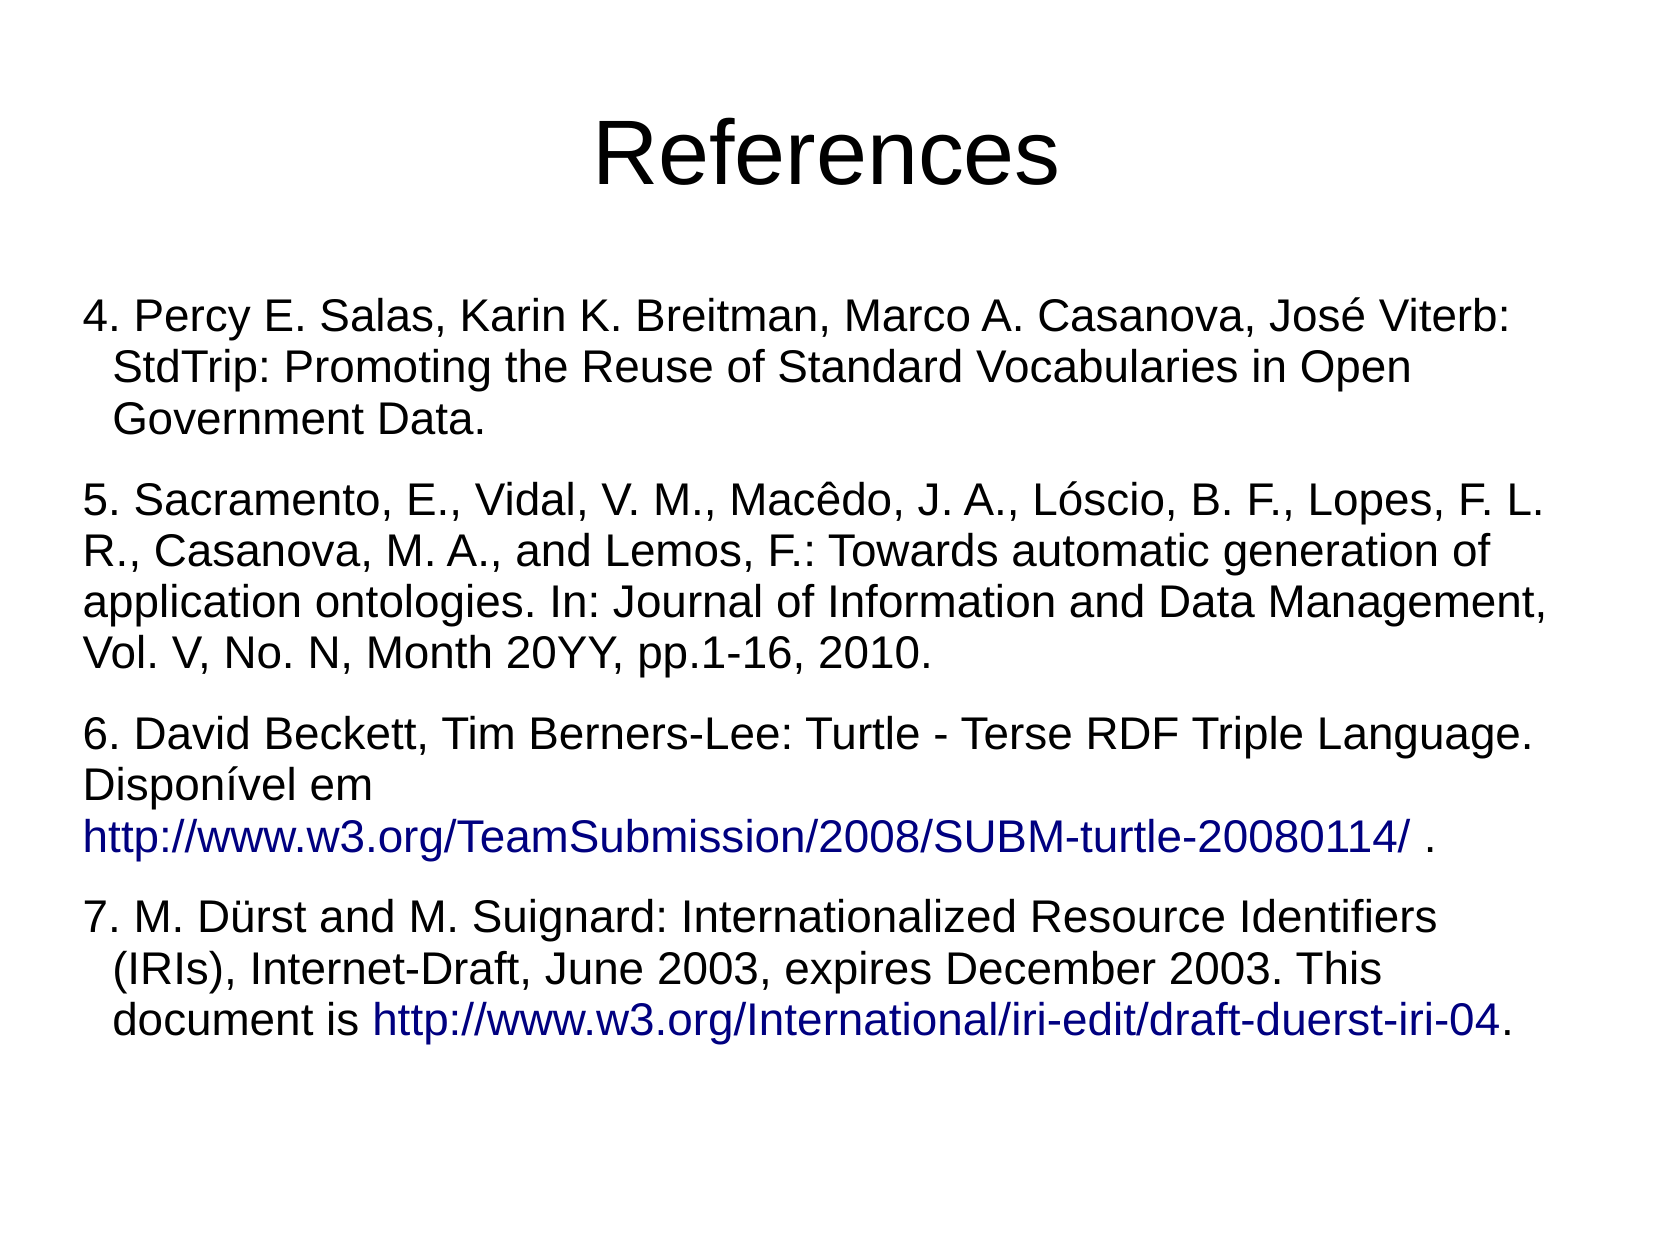

# References
4. Percy E. Salas, Karin K. Breitman, Marco A. Casanova, José Viterb: StdTrip: Promoting the Reuse of Standard Vocabularies in Open Government Data.
5. Sacramento, E., Vidal, V. M., Macêdo, J. A., Lóscio, B. F., Lopes, F. L. R., Casanova, M. A., and Lemos, F.: Towards automatic generation of application ontologies. In: Journal of Information and Data Management, Vol. V, No. N, Month 20YY, pp.1-16, 2010.
6. David Beckett, Tim Berners-Lee: Turtle - Terse RDF Triple Language. Disponível em http://www.w3.org/TeamSubmission/2008/SUBM-turtle-20080114/ .
7. M. Dürst and M. Suignard: Internationalized Resource Identifiers (IRIs), Internet-Draft, June 2003, expires December 2003. This document is http://www.w3.org/International/iri-edit/draft-duerst-iri-04.